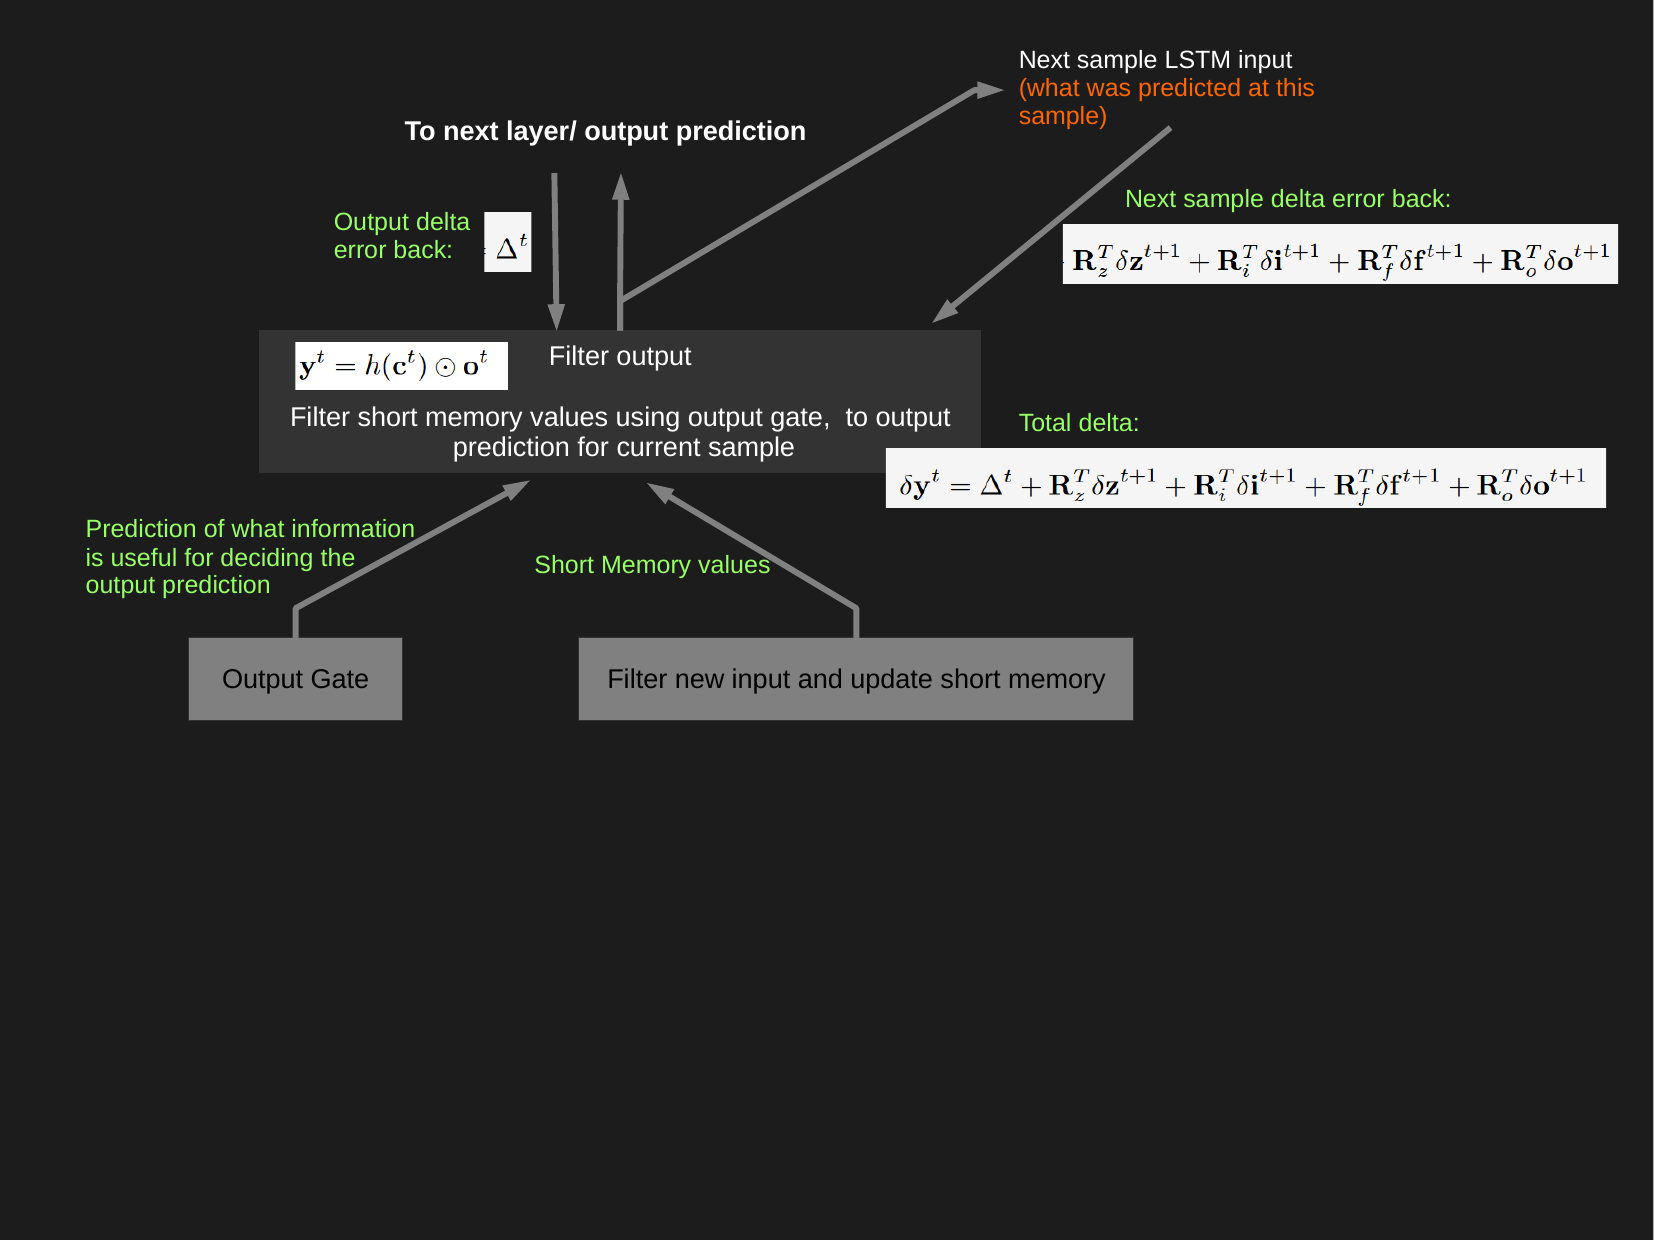

Next sample LSTM input
(what was predicted at this sample)
To next layer/ output prediction
Next sample delta error back:
Output delta
error back:
Filter output
Filter short memory values using output gate, to output
 prediction for current sample
Total delta:
Prediction of what information is useful for deciding the output prediction
Short Memory values
Output Gate
Filter new input and update short memory